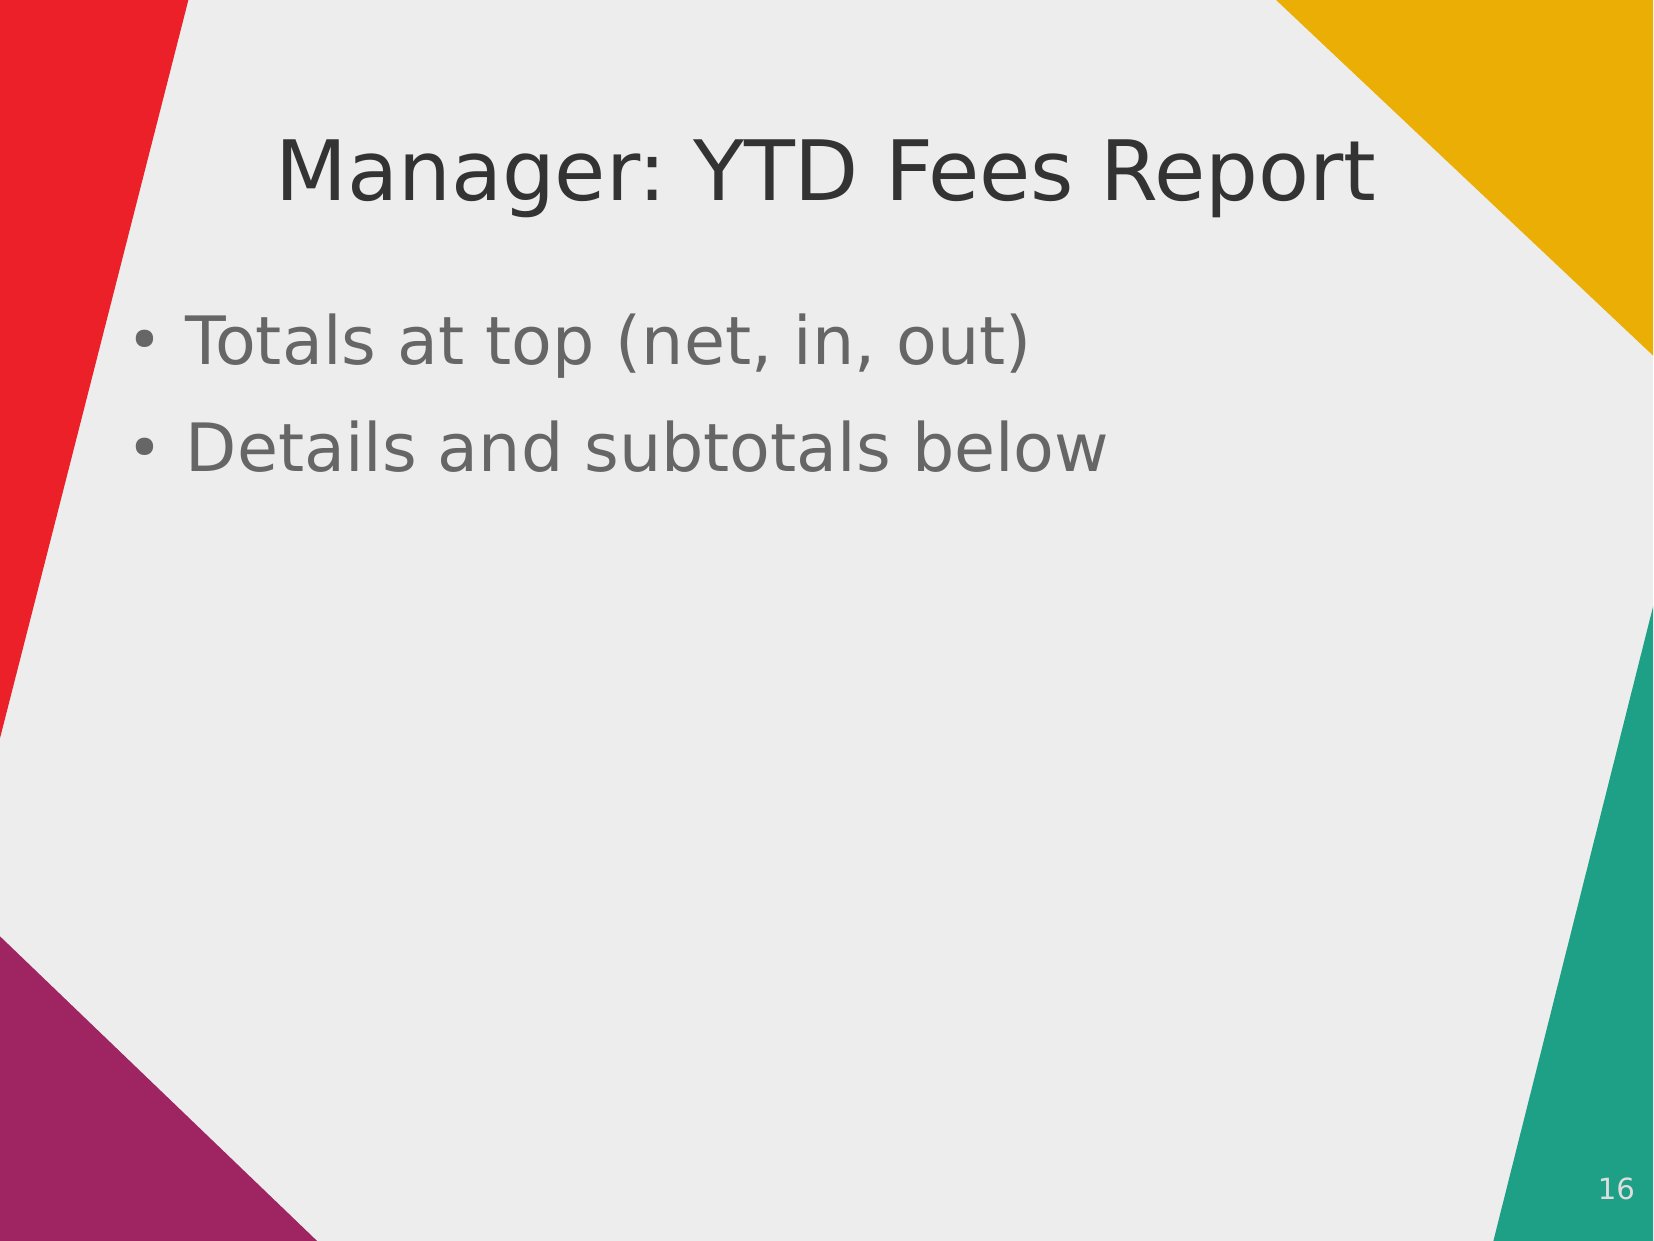

# Manager: YTD Fees Report
Totals at top (net, in, out)
Details and subtotals below
16